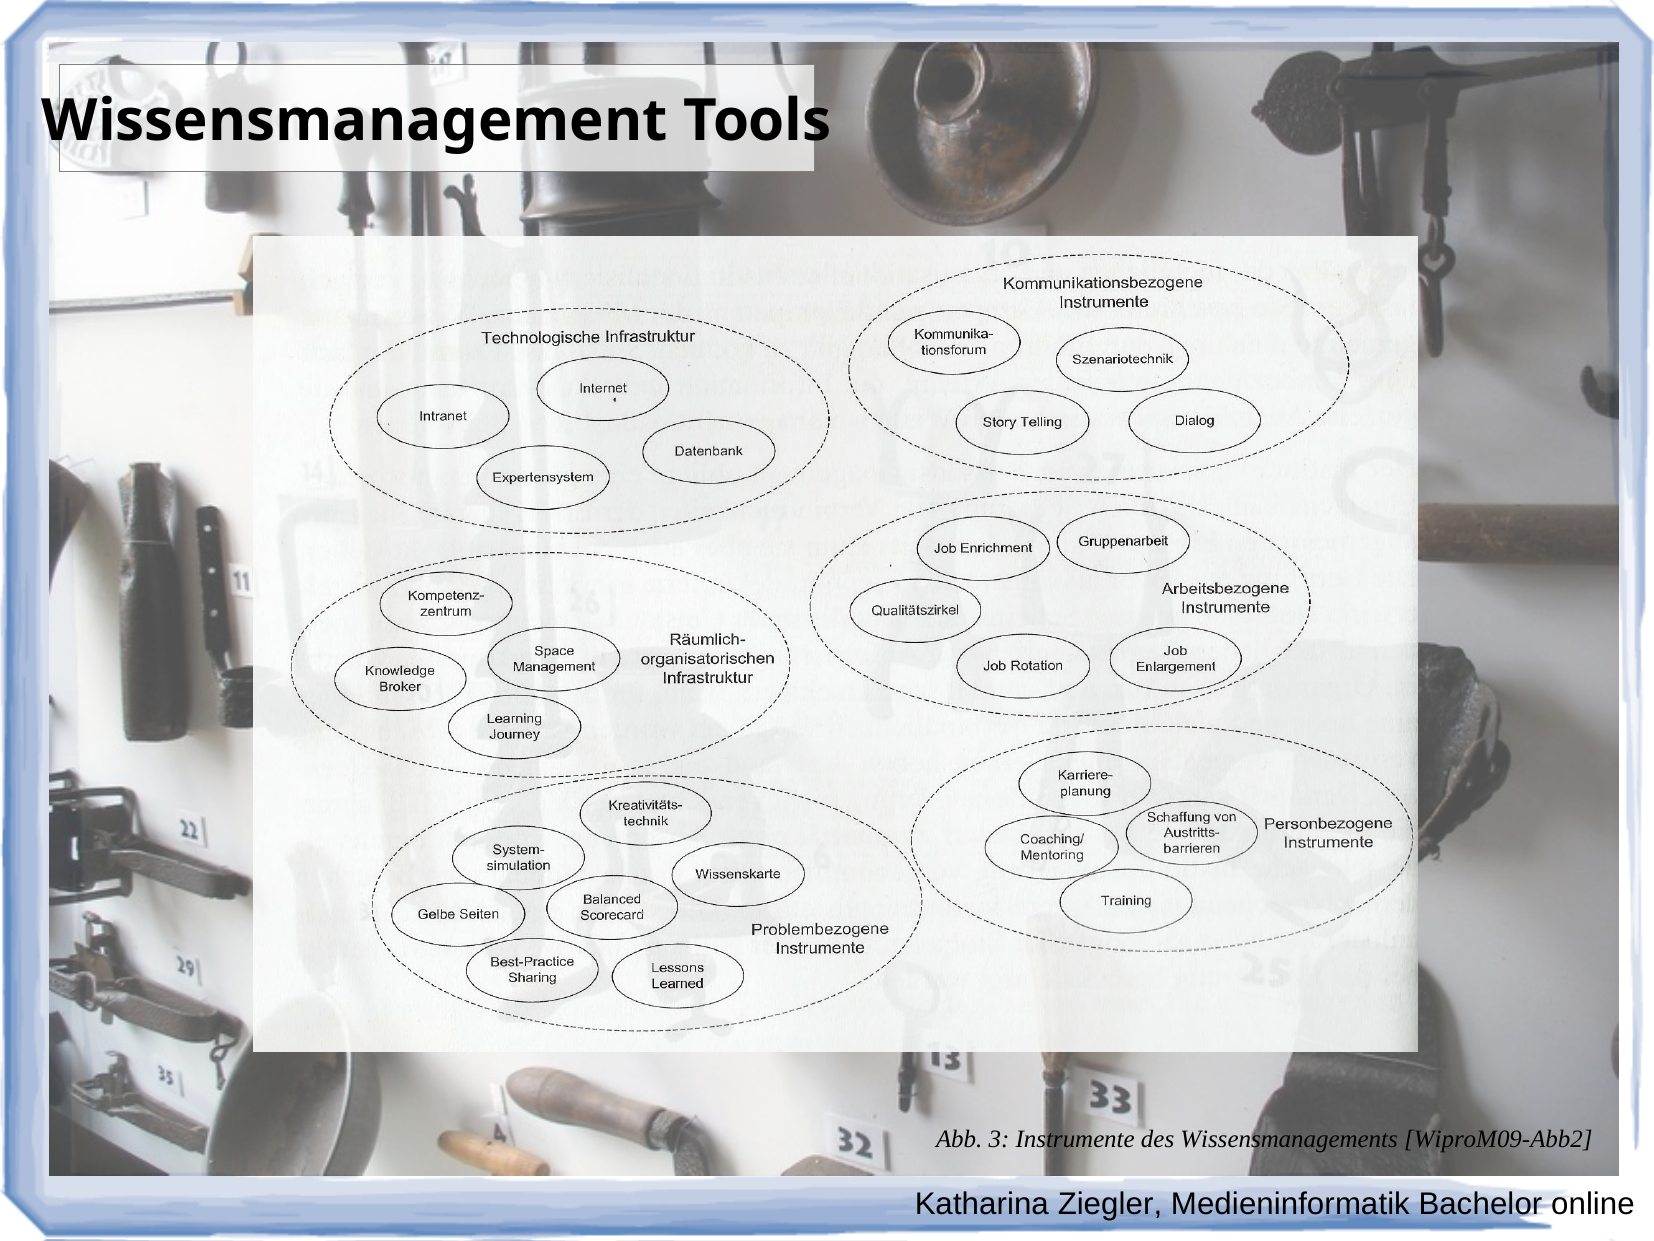

# Wissensmanagement Tools
Abb. 3: Instrumente des Wissensmanagements [WiproM09-Abb2]
Katharina Ziegler, Medieninformatik Bachelor online